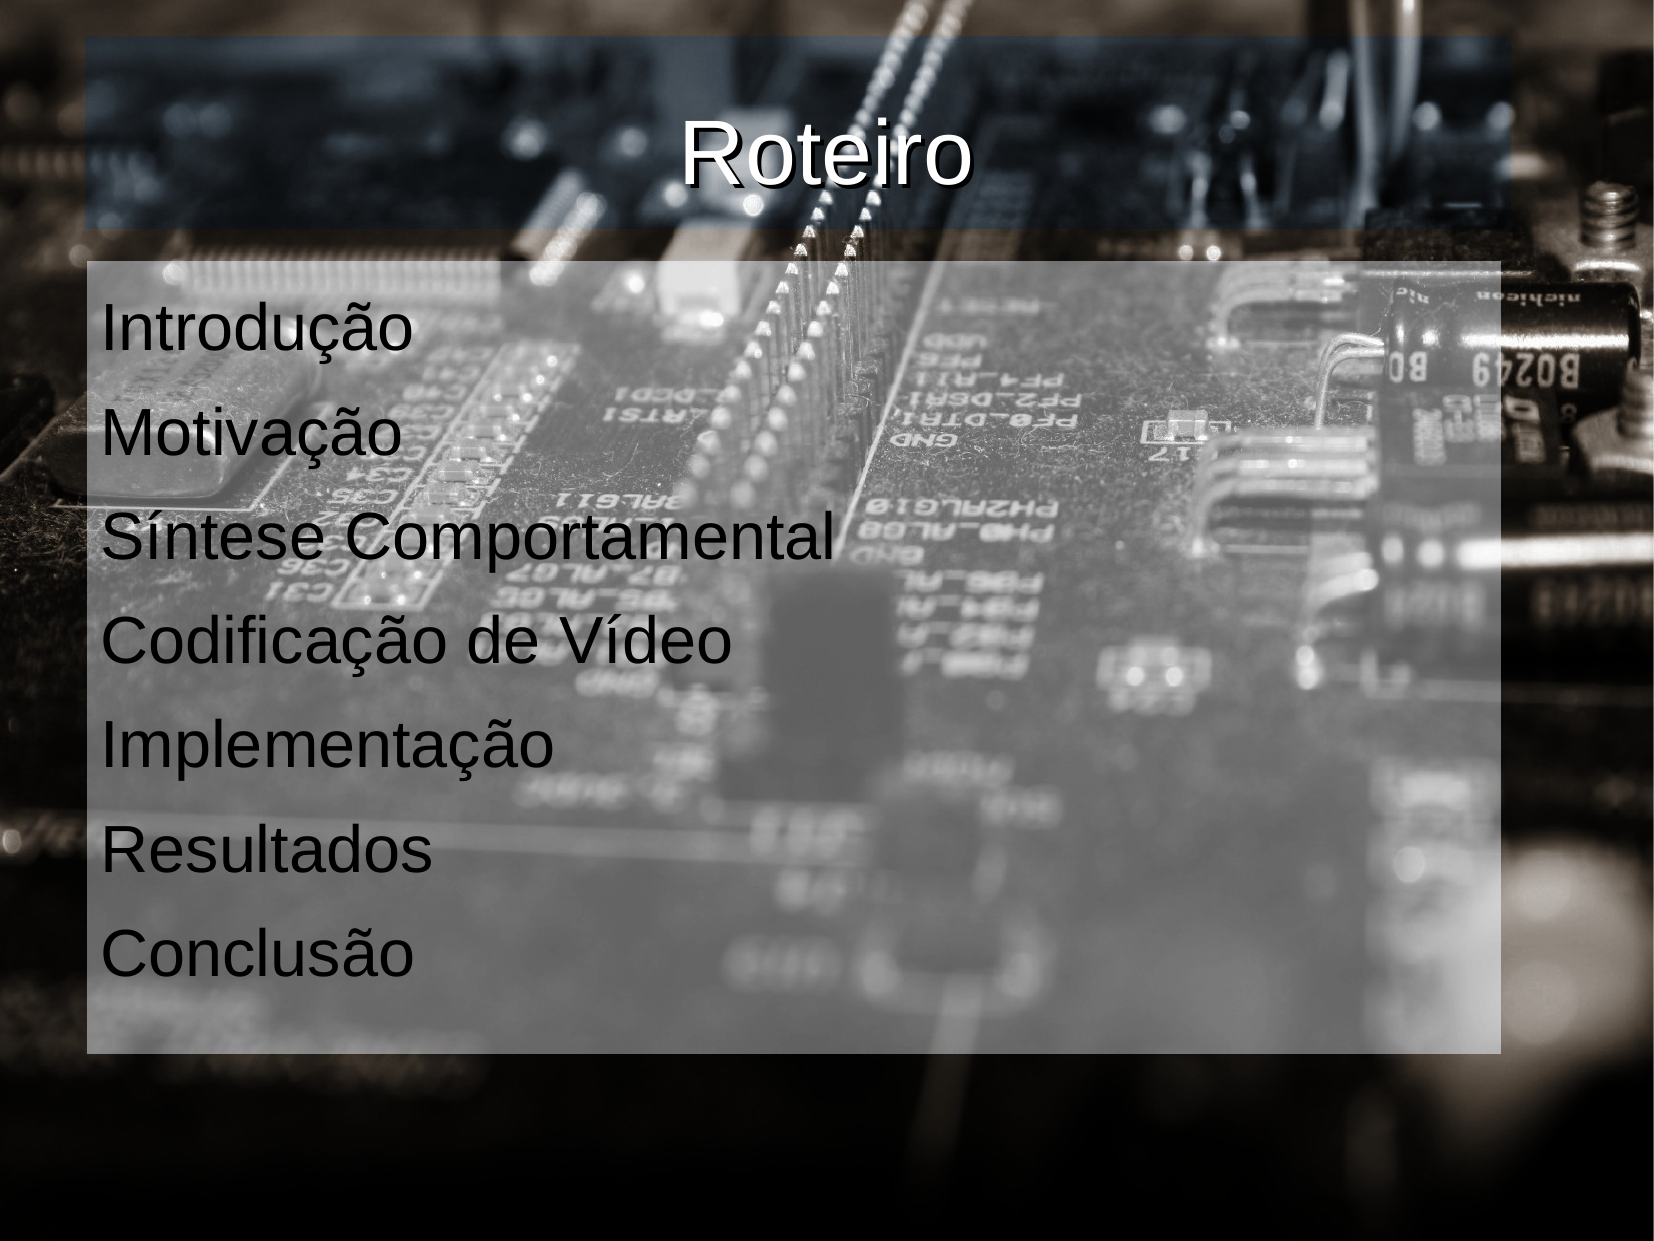

# Roteiro
Introdução
Motivação
Síntese Comportamental
Codificação de Vídeo
Implementação
Resultados
Conclusão